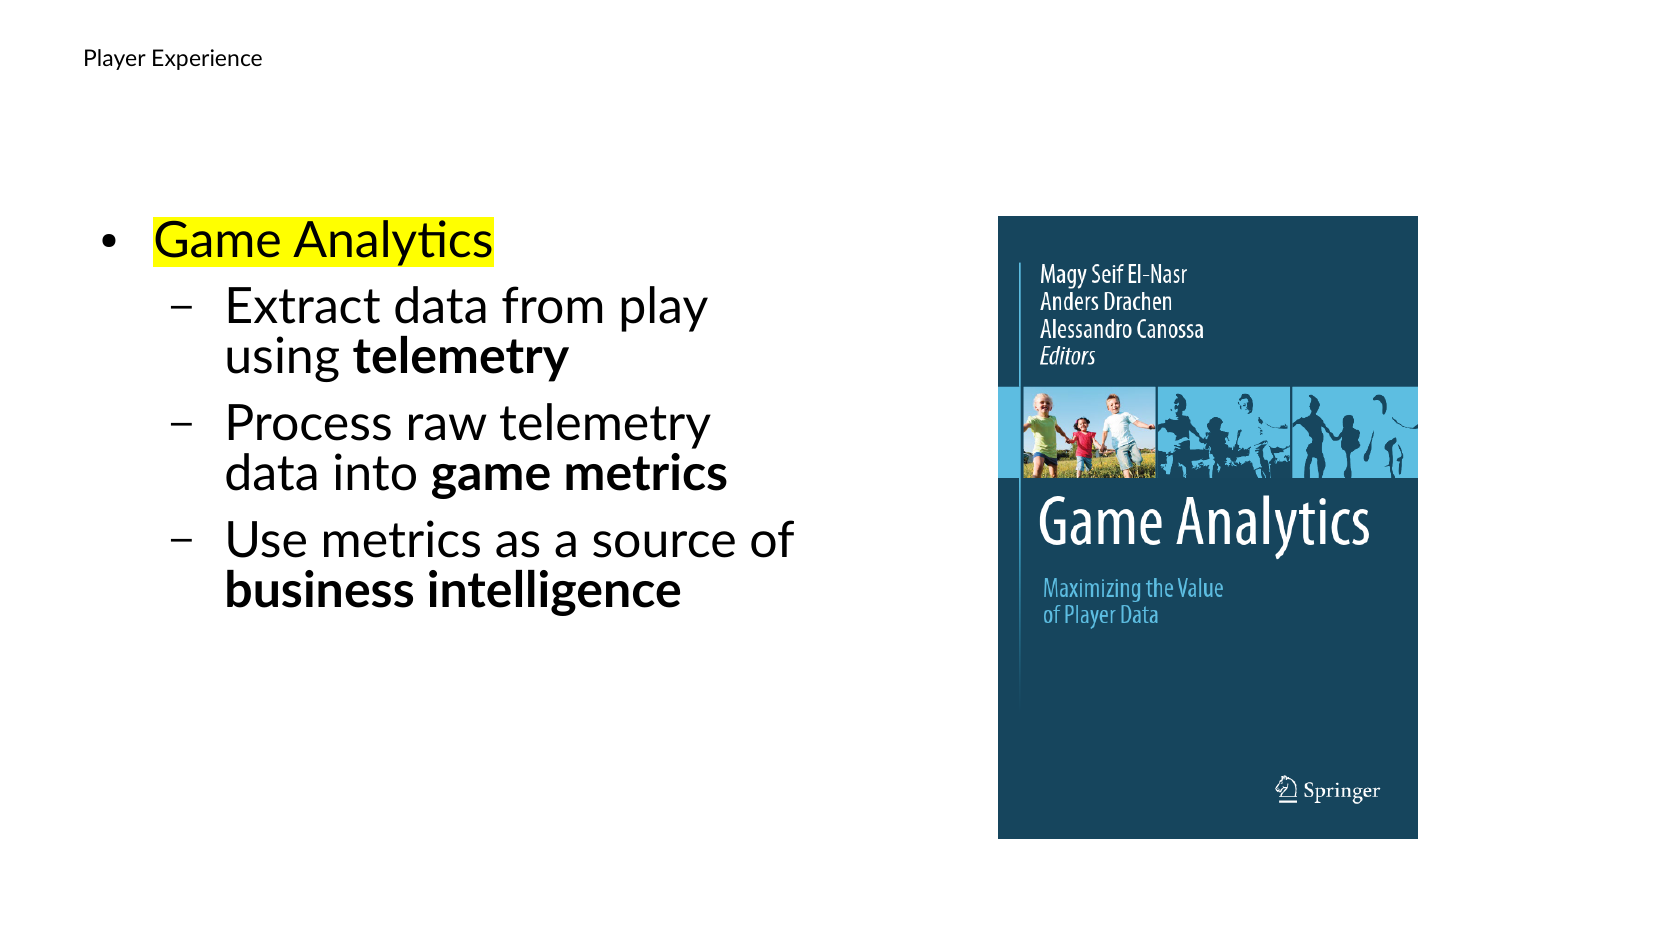

# Player Experience
Game Analytics
Extract data from play using telemetry
Process raw telemetry data into game metrics
Use metrics as a source of business intelligence